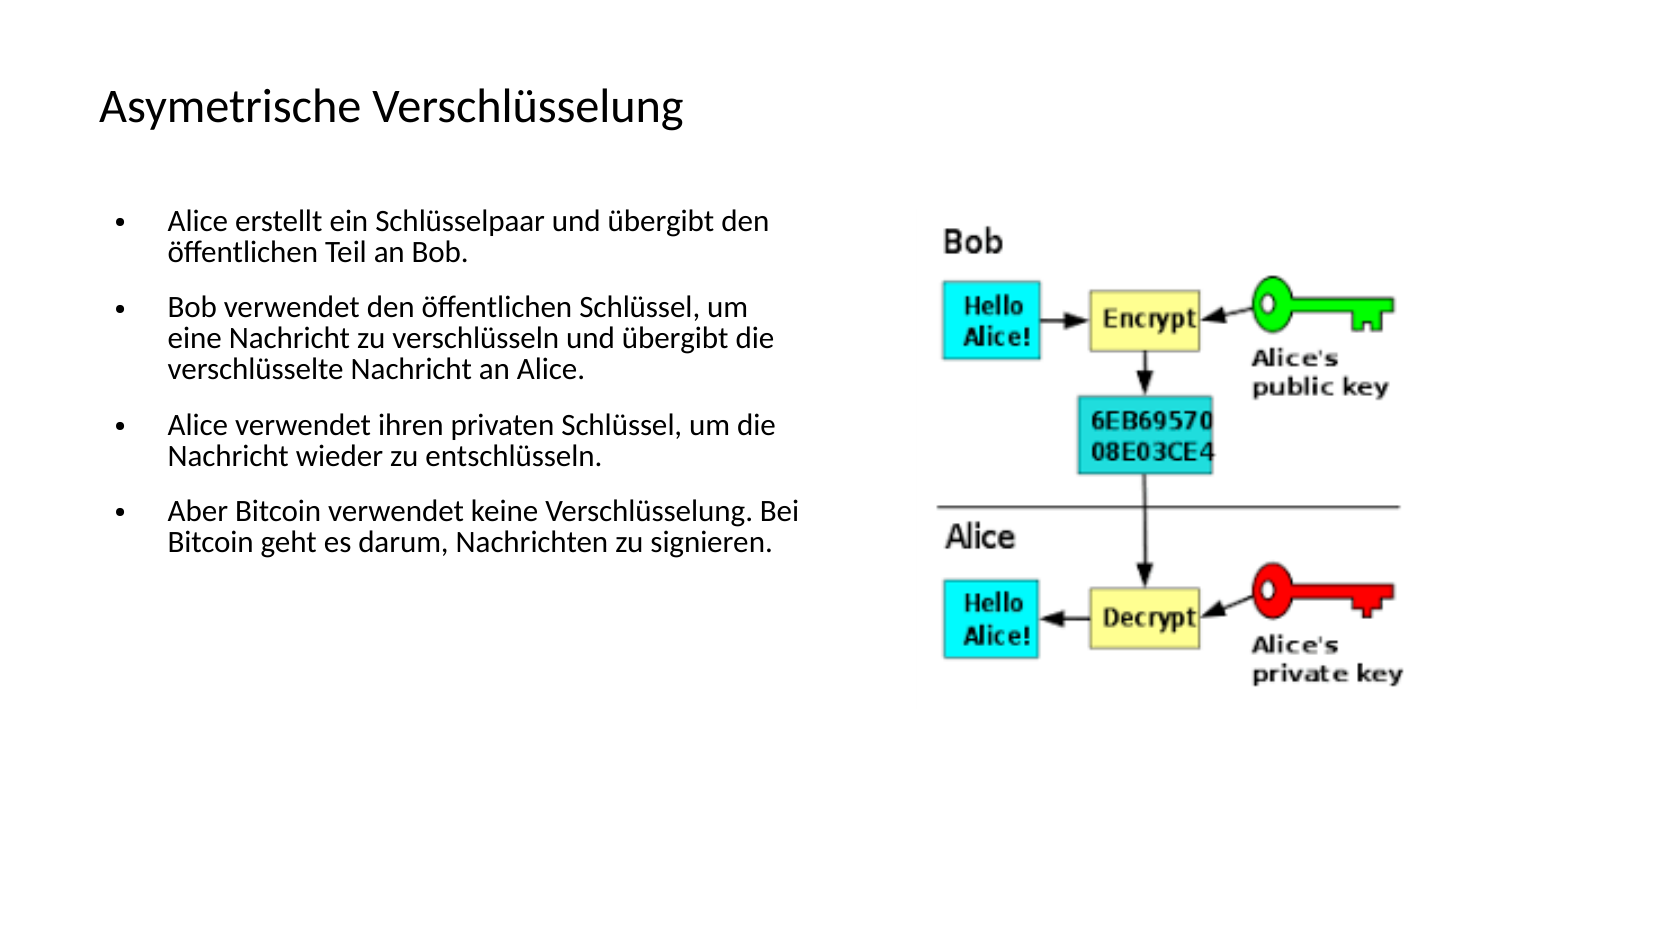

# Asymetrische Verschlüsselung
Alice erstellt ein Schlüsselpaar und übergibt den öffentlichen Teil an Bob.
Bob verwendet den öffentlichen Schlüssel, um eine Nachricht zu verschlüsseln und übergibt die verschlüsselte Nachricht an Alice.
Alice verwendet ihren privaten Schlüssel, um die Nachricht wieder zu entschlüsseln.
Aber Bitcoin verwendet keine Verschlüsselung. Bei Bitcoin geht es darum, Nachrichten zu signieren.